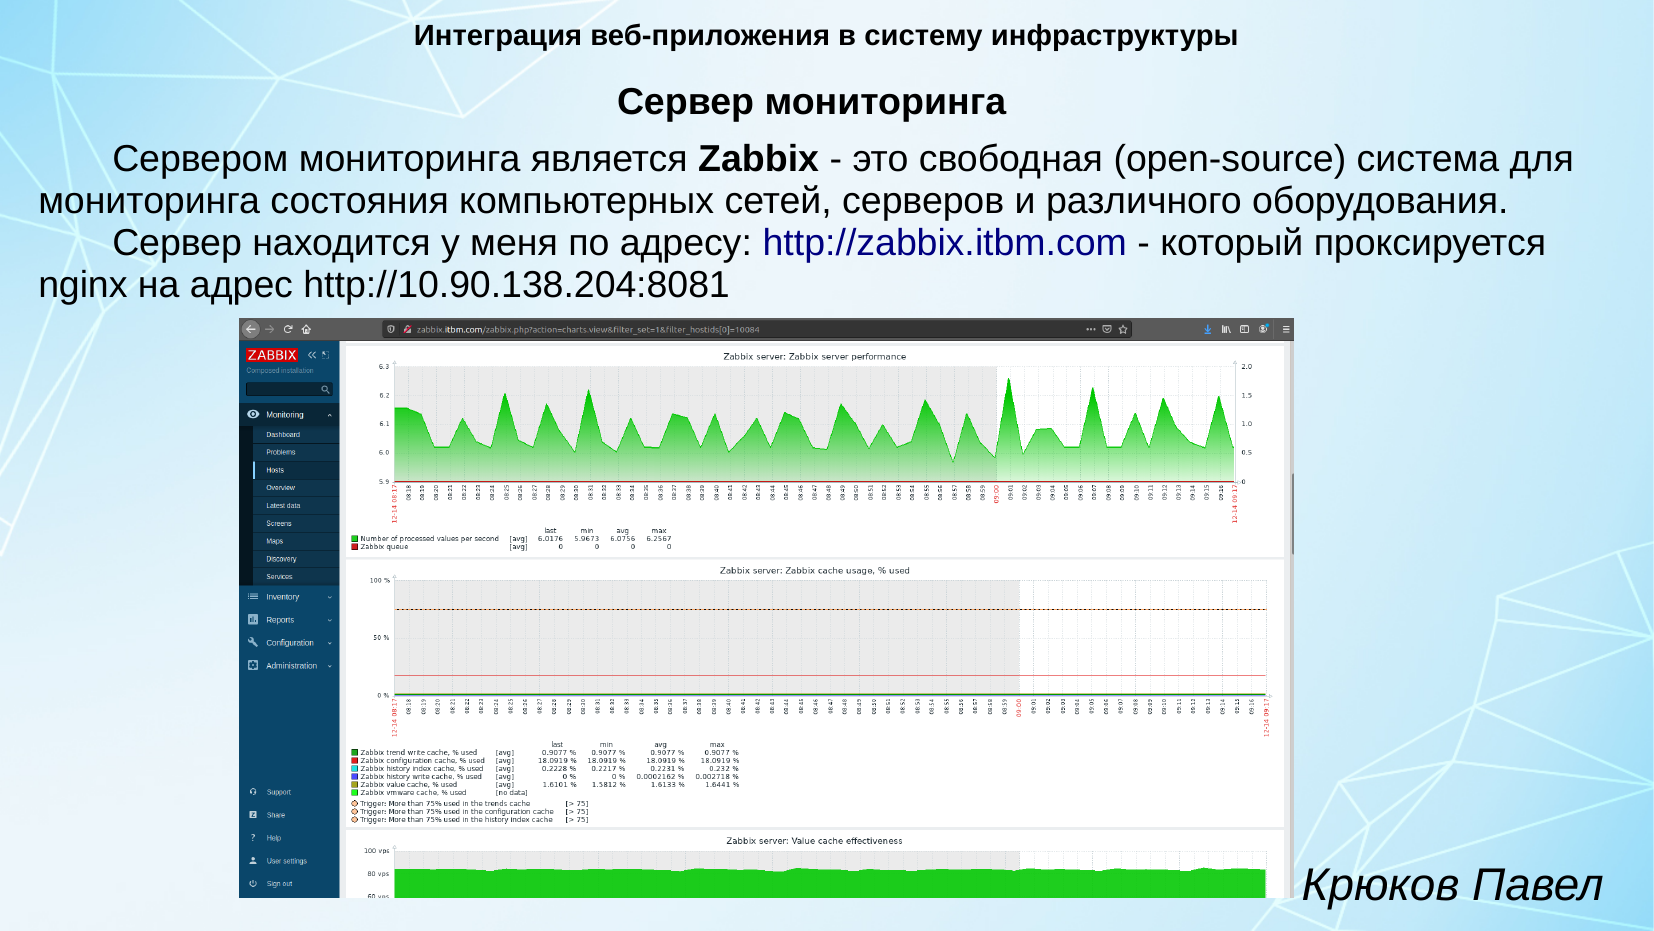

# Интеграция веб-приложения в систему инфраструктуры
Сервер мониторинга
	Сервером мониторинга является Zabbix - это свободная (open-source) система для мониторинга состояния компьютерных сетей, серверов и различного оборудования.
	Сервер находится у меня по адресу: http://zabbix.itbm.com - который проксируется nginx на адрес http://10.90.138.204:8081
Крюков Павел